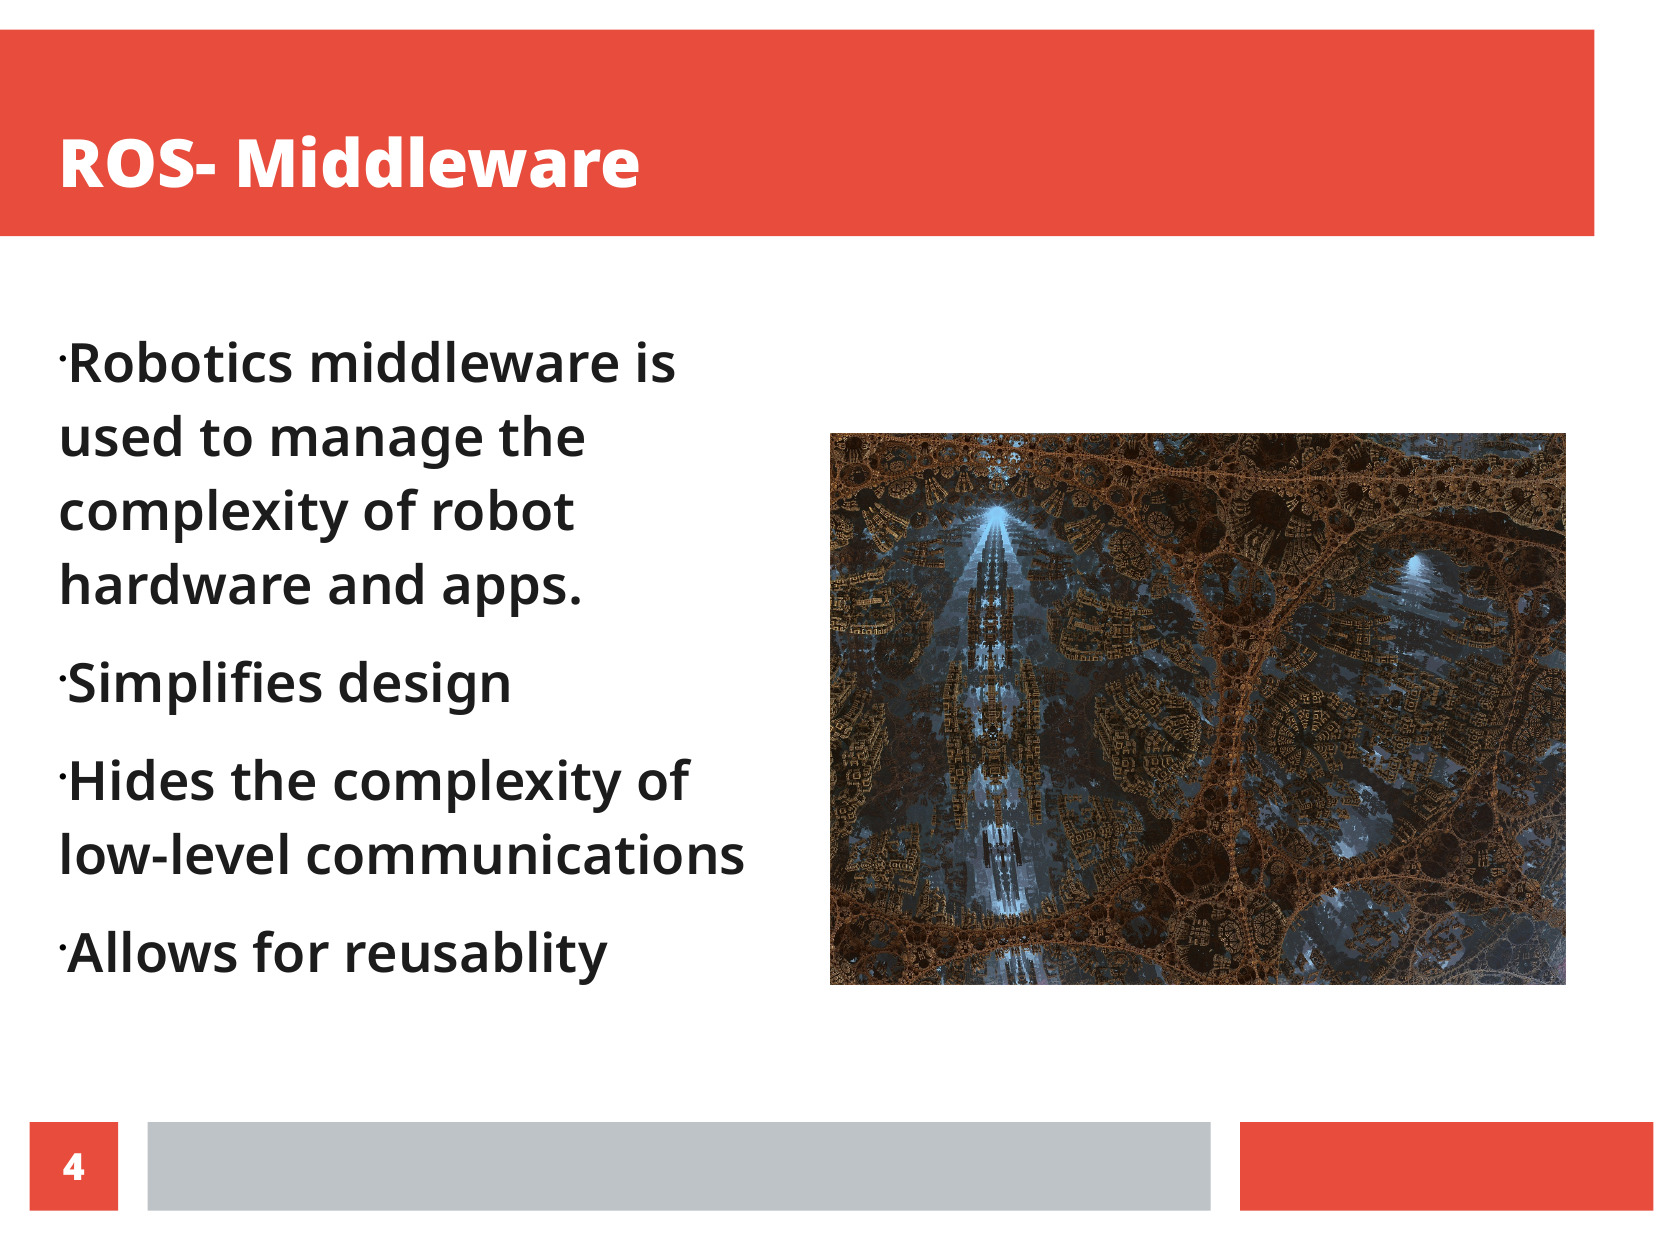

# ROS- Middleware
Robotics middleware is used to manage the complexity of robot hardware and apps.
Simplifies design
Hides the complexity of low-level communications
Allows for reusablity
4